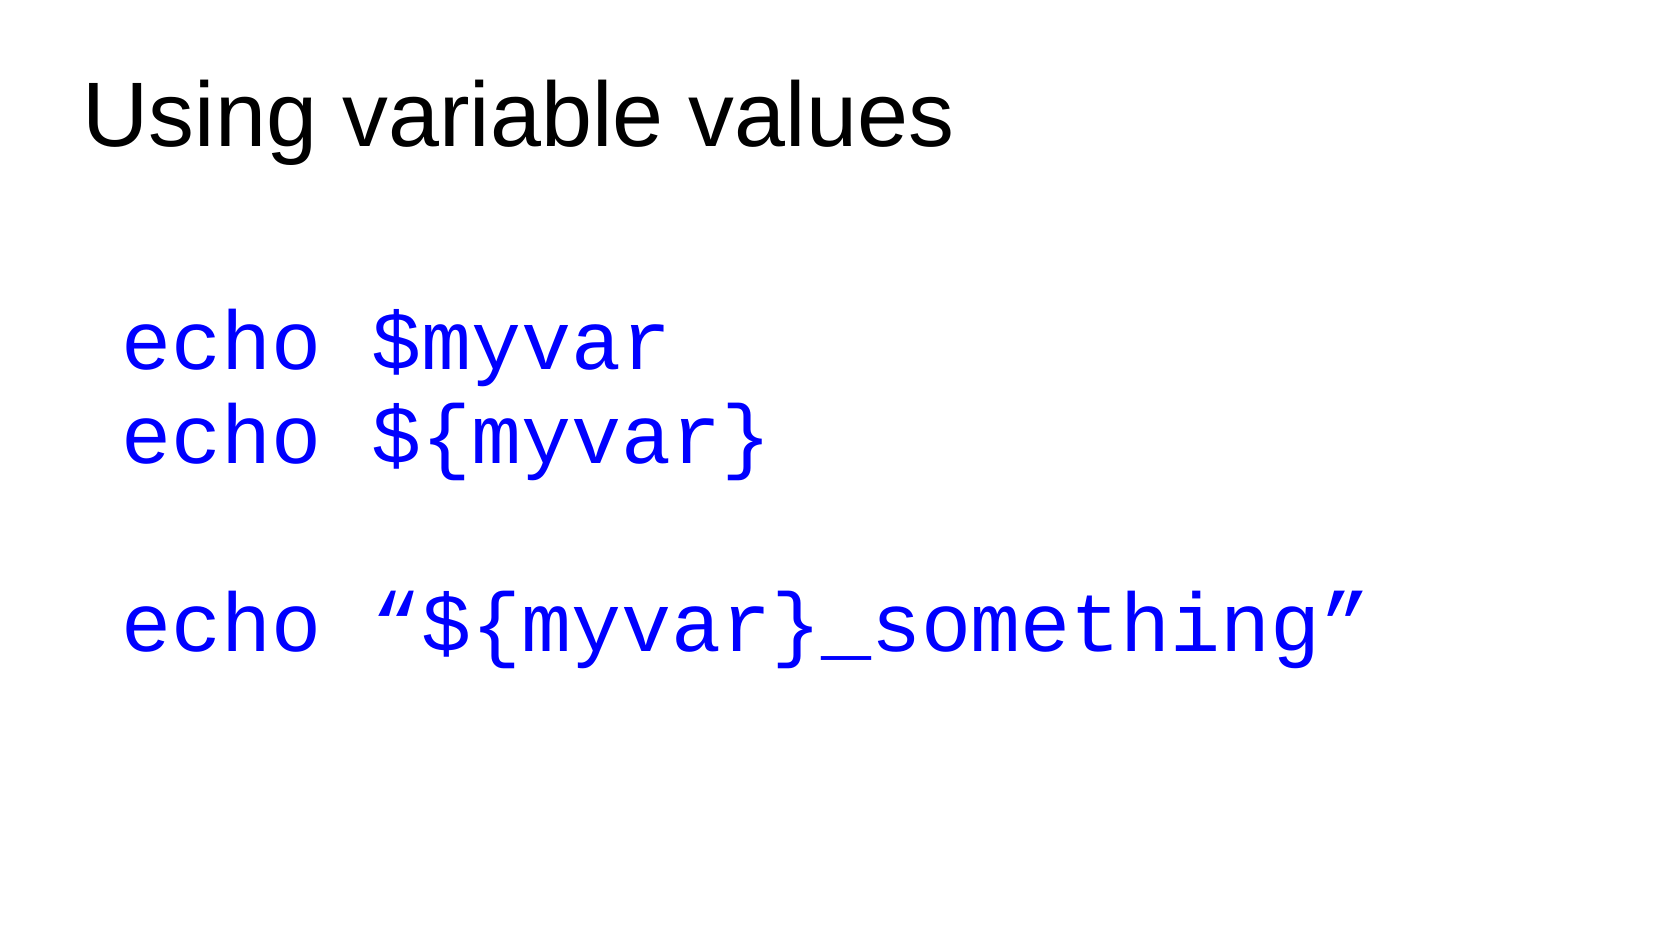

# Using variable values
echo $myvar
echo ${myvar}
echo “${myvar}_something”